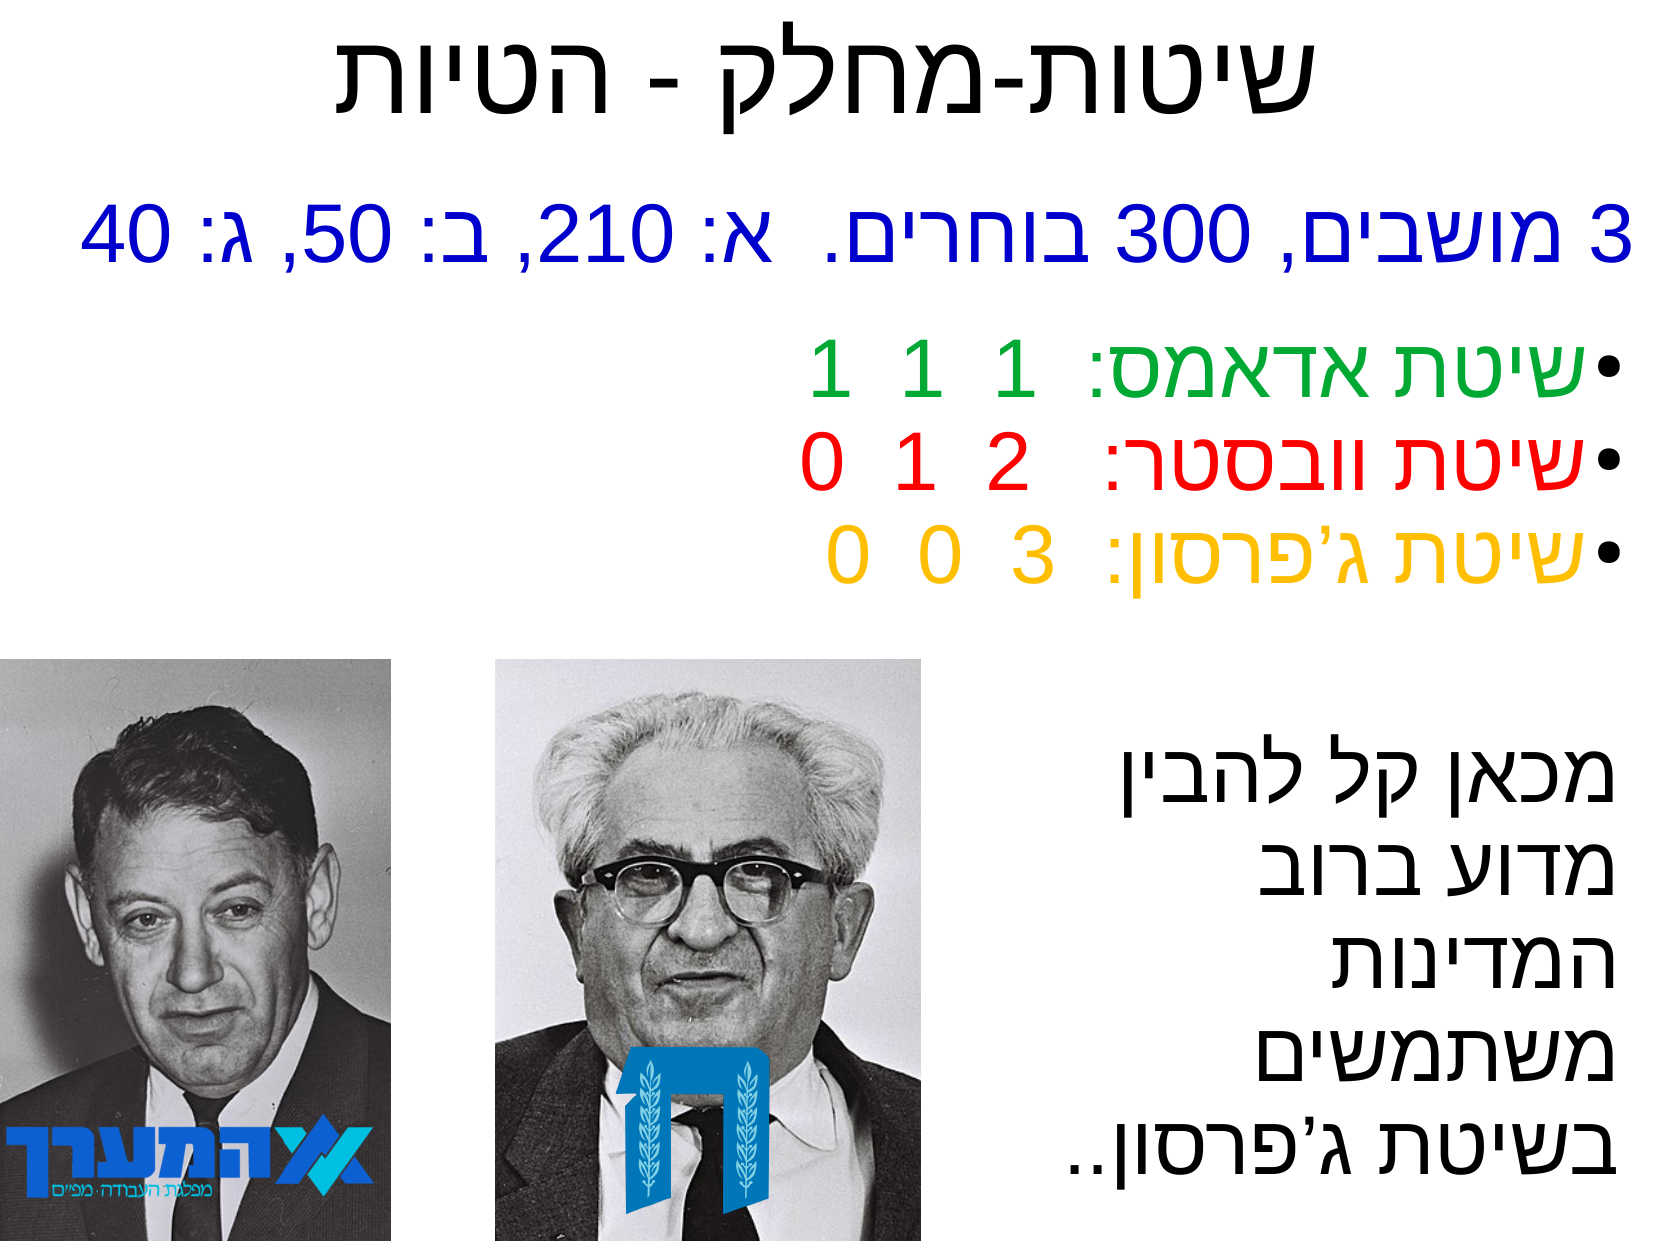

# שיטות-מחלק - הטיות
3 מושבים, 300 בוחרים. א: 210, ב: 50, ג: 40
שיטת אדאמס: 1 1 1
שיטת וובסטר: 2 1 0
שיטת ג’פרסון: 3 0 0
מכאן קל להבין מדוע ברוב המדינות משתמשים בשיטת ג’פרסון..